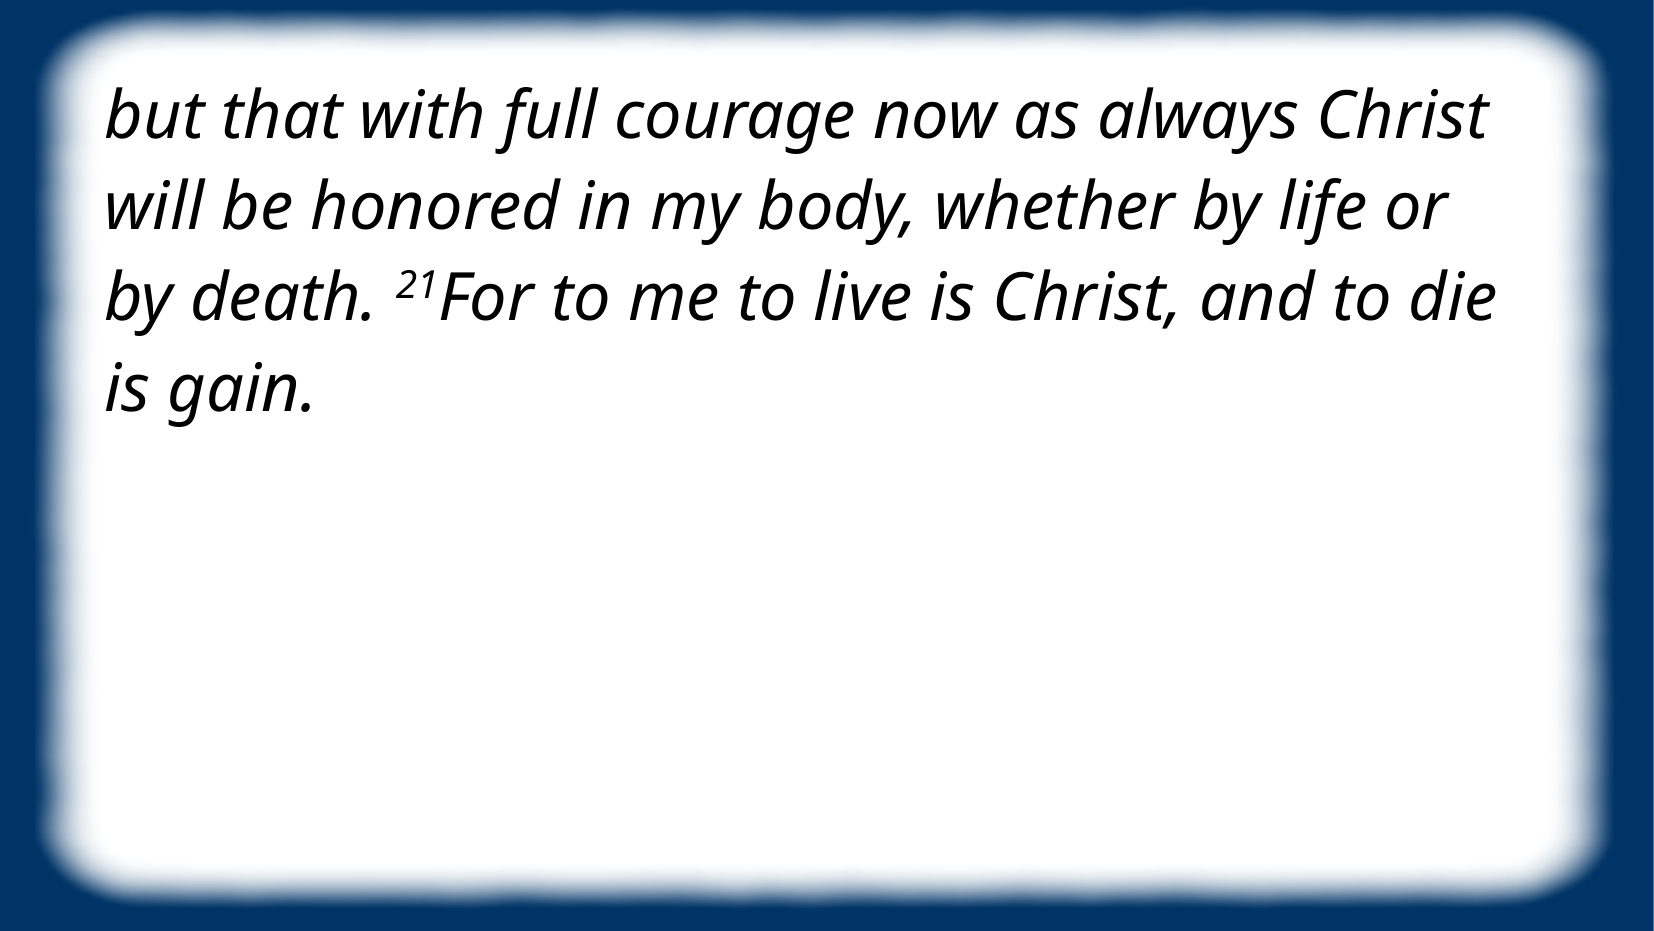

but that with full courage now as always Christ will be honored in my body, whether by life or by death. 21For to me to live is Christ, and to die is gain.